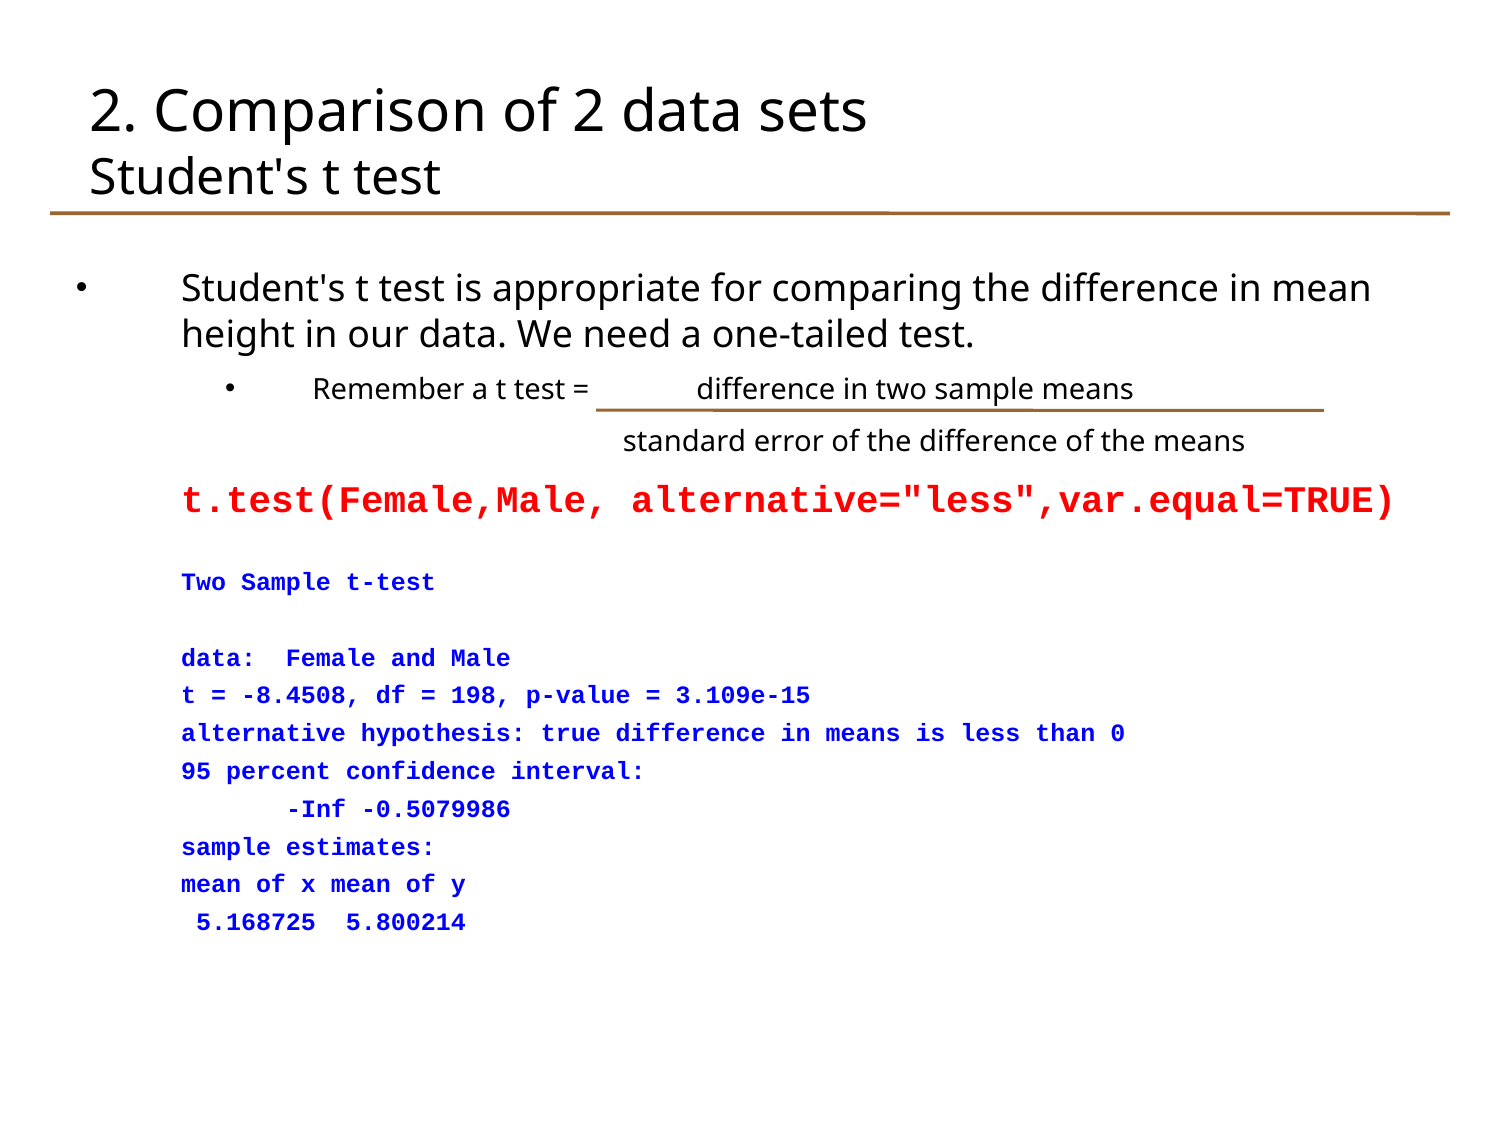

2. Comparison of 2 data sets
Student's t test
Student's t test is appropriate for comparing the difference in mean height in our data. We need a one-tailed test.
Remember a t test =	 	difference in two sample means
							standard error of the difference of the means
	t.test(Female,Male, alternative="less",var.equal=TRUE)
	Two Sample t-test
	data: Female and Male
	t = -8.4508, df = 198, p-value = 3.109e-15
	alternative hypothesis: true difference in means is less than 0
	95 percent confidence interval:
	 -Inf -0.5079986
	sample estimates:
	mean of x mean of y
	 5.168725 5.800214